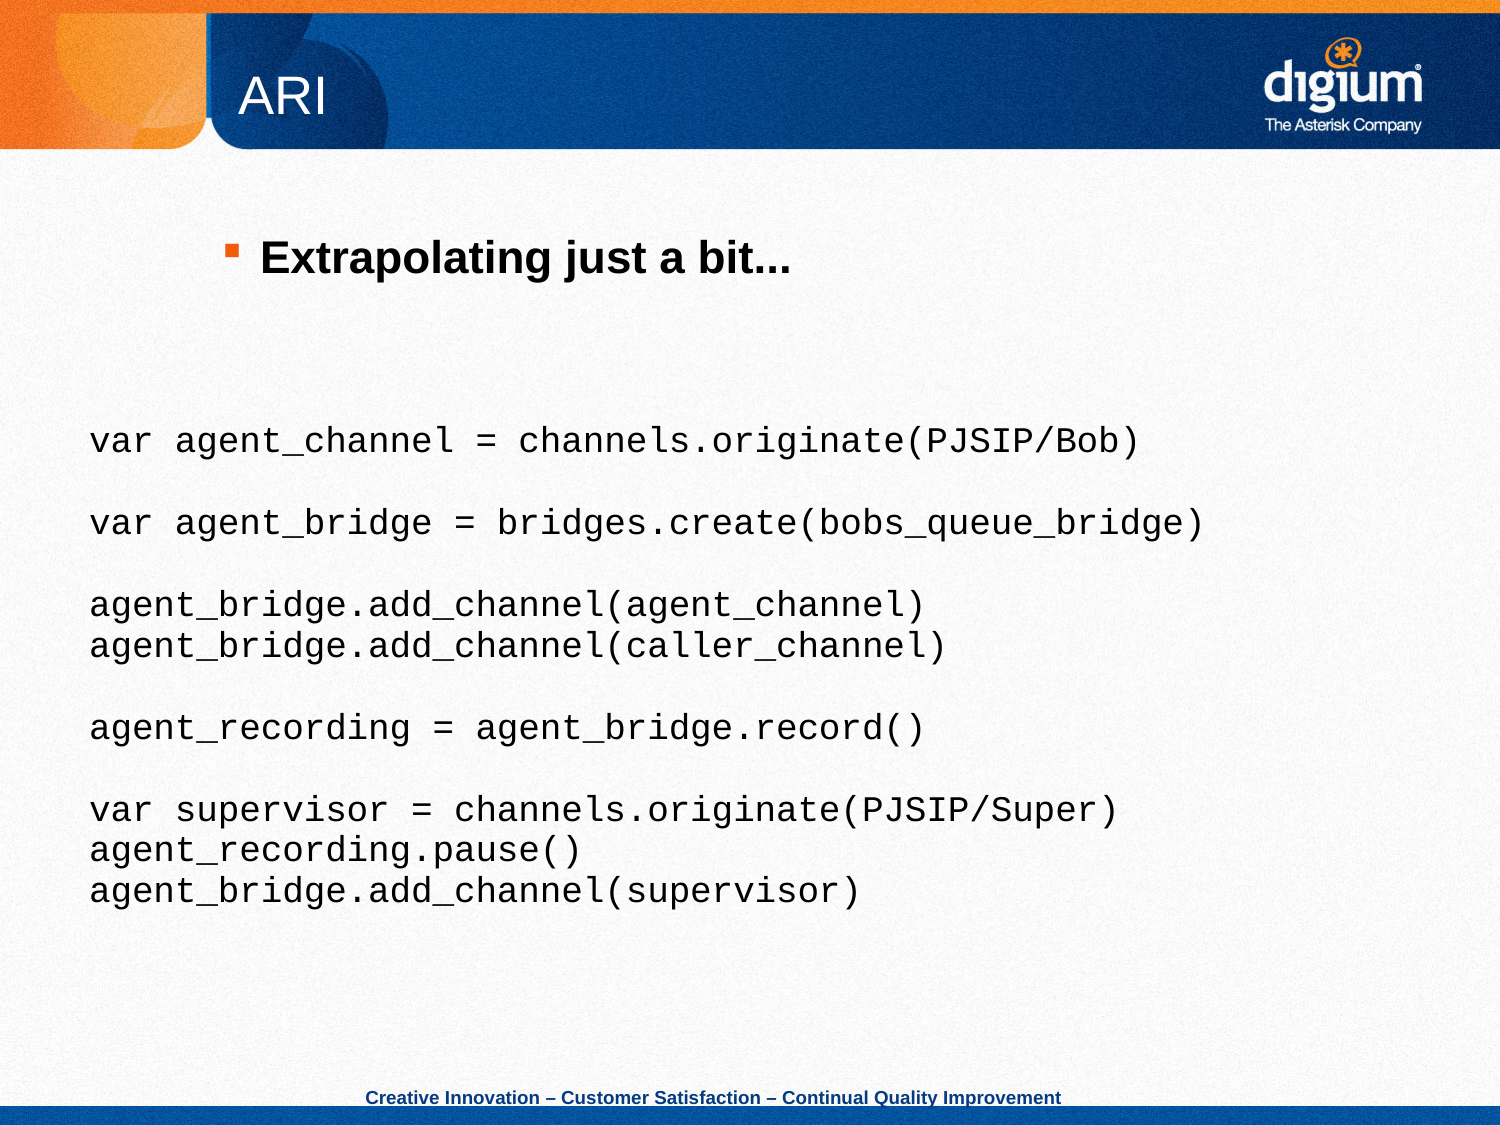

# ARI
Extrapolating just a bit...
var agent_channel = channels.originate(PJSIP/Bob)
var agent_bridge = bridges.create(bobs_queue_bridge)
agent_bridge.add_channel(agent_channel)
agent_bridge.add_channel(caller_channel)
agent_recording = agent_bridge.record()
var supervisor = channels.originate(PJSIP/Super)
agent_recording.pause()
agent_bridge.add_channel(supervisor)